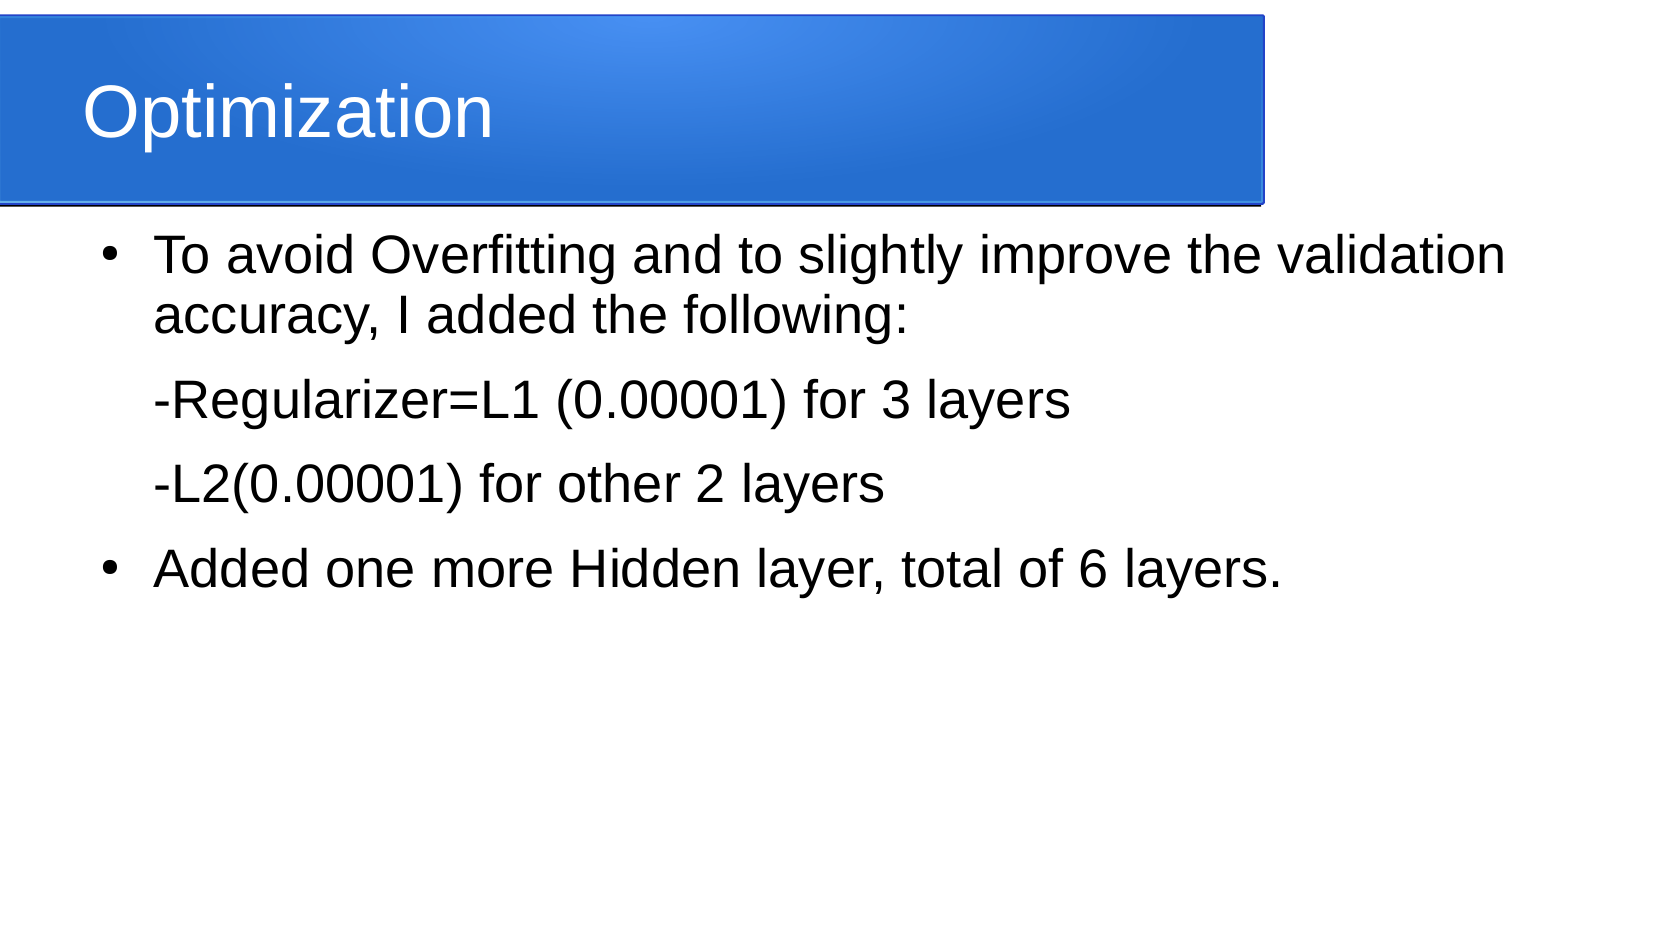

# Optimization
To avoid Overfitting and to slightly improve the validation accuracy, I added the following:
-Regularizer=L1 (0.00001) for 3 layers
-L2(0.00001) for other 2 layers
Added one more Hidden layer, total of 6 layers.